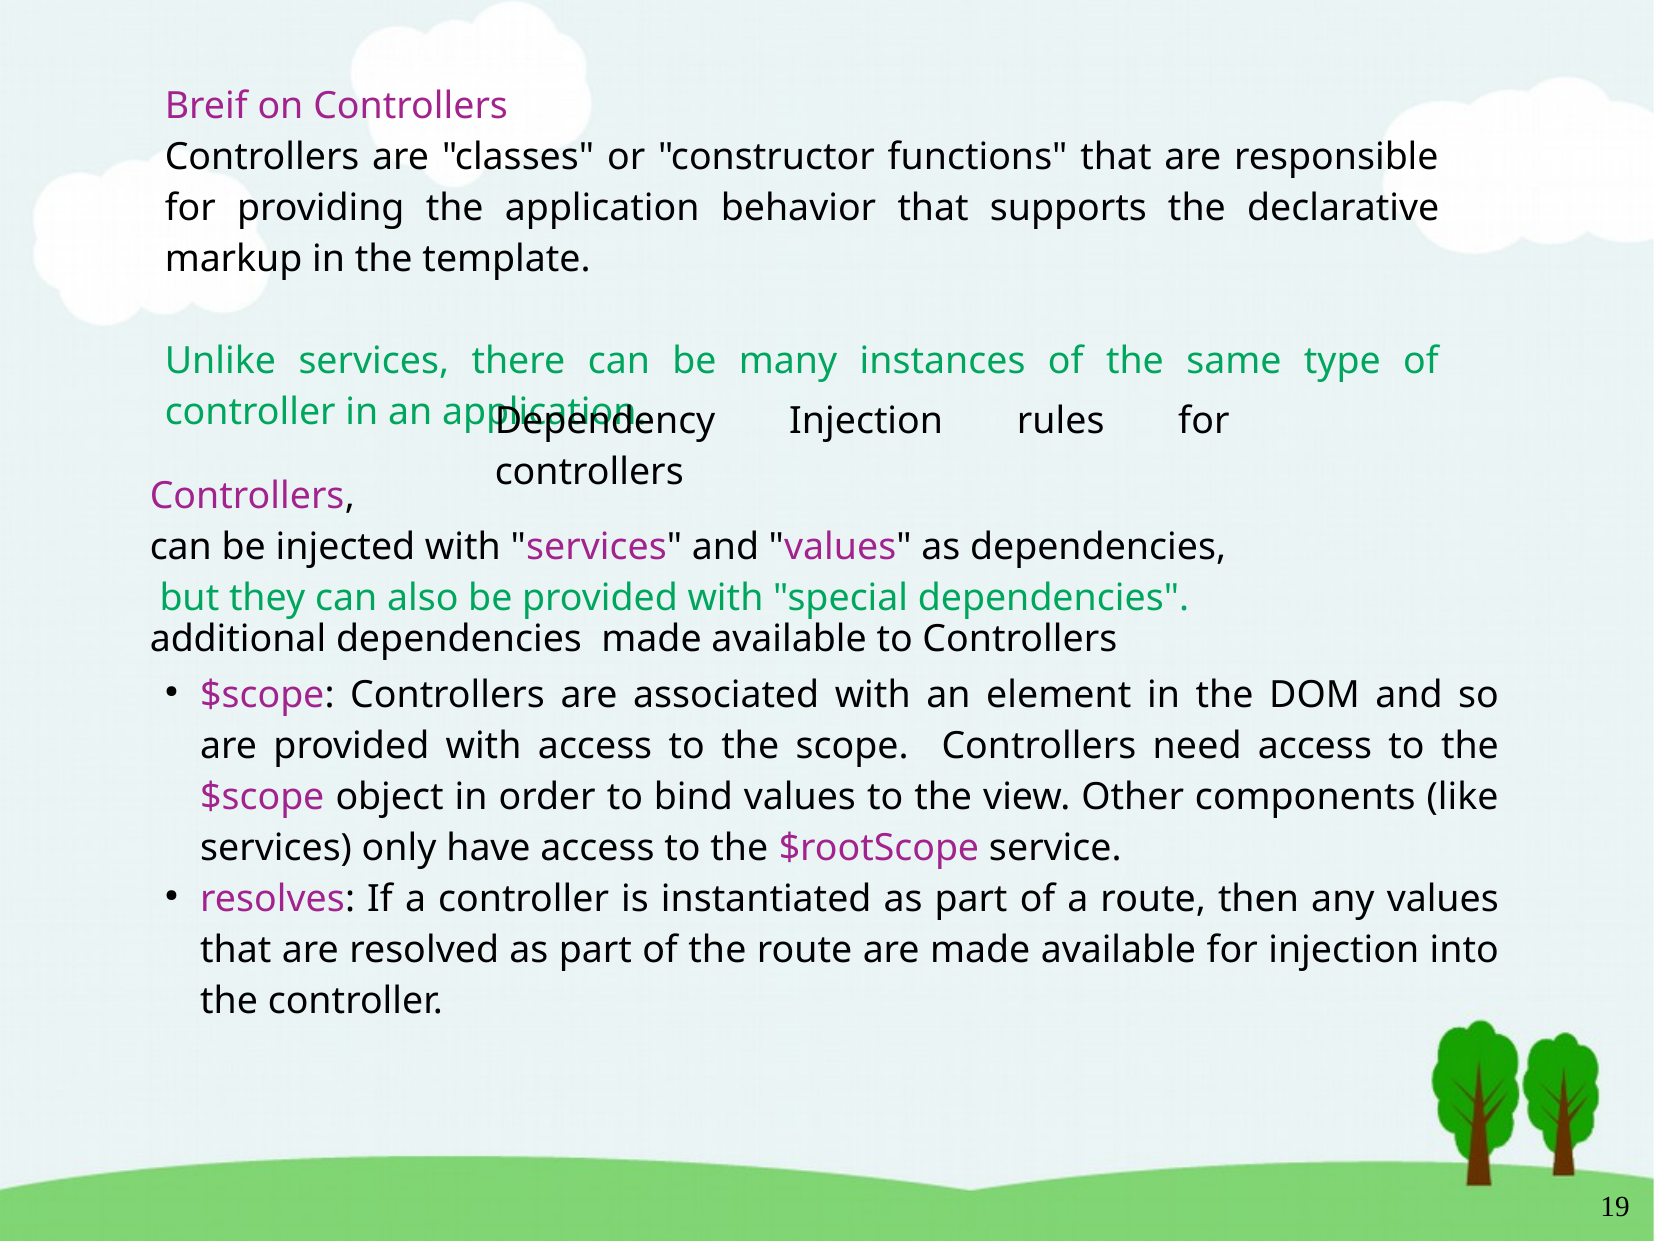

Breif on Controllers
Controllers are "classes" or "constructor functions" that are responsible for providing the application behavior that supports the declarative markup in the template.
Unlike services, there can be many instances of the same type of controller in an application.
Dependency Injection rules for controllers
Controllers,
can be injected with "services" and "values" as dependencies,
 but they can also be provided with "special dependencies".
additional dependencies made available to Controllers
$scope: Controllers are associated with an element in the DOM and so are provided with access to the scope. Controllers need access to the $scope object in order to bind values to the view. Other components (like services) only have access to the $rootScope service.
resolves: If a controller is instantiated as part of a route, then any values that are resolved as part of the route are made available for injection into the controller.
19